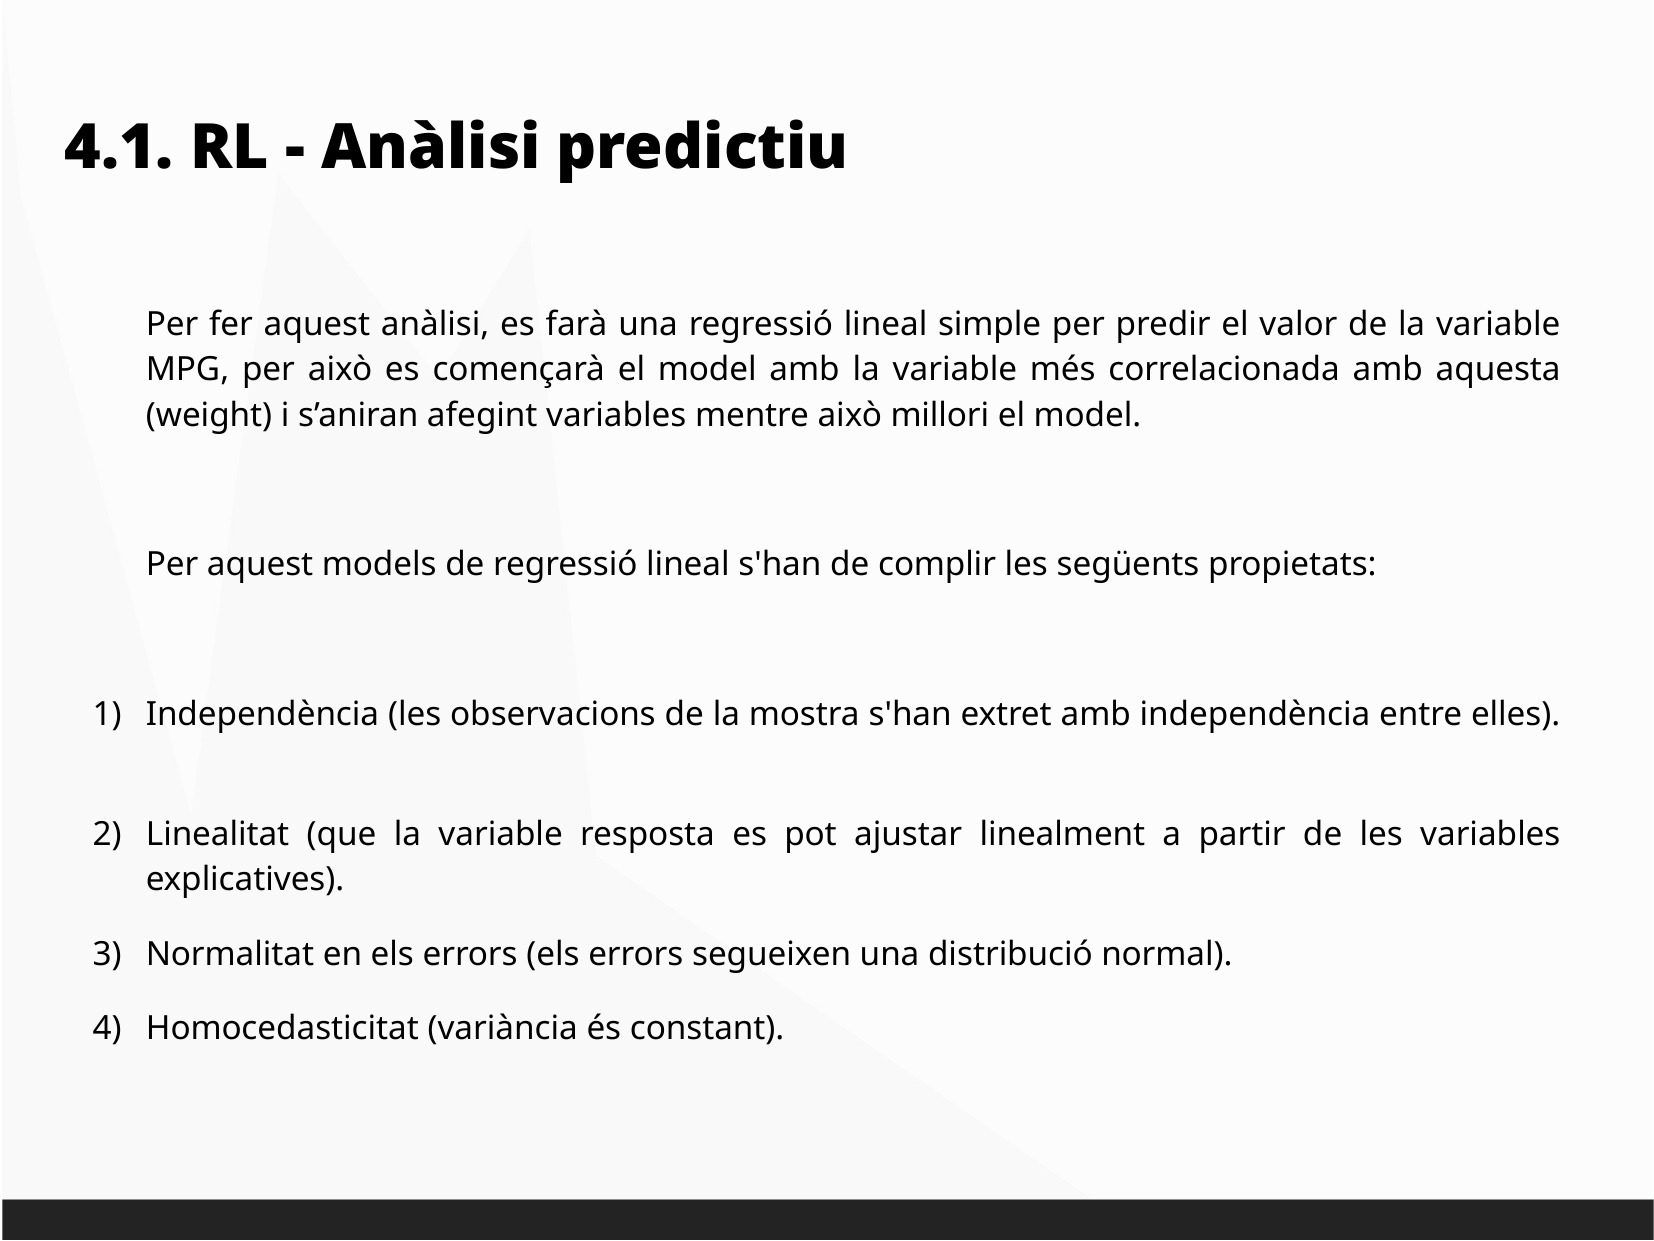

4.1. RL - Anàlisi predictiu
# Per fer aquest anàlisi, es farà una regressió lineal simple per predir el valor de la variable MPG, per això es començarà el model amb la variable més correlacionada amb aquesta (weight) i s’aniran afegint variables mentre això millori el model.
Per aquest models de regressió lineal s'han de complir les següents propietats:
Independència (les observacions de la mostra s'han extret amb independència entre elles).
Linealitat (que la variable resposta es pot ajustar linealment a partir de les variables explicatives).
Normalitat en els errors (els errors segueixen una distribució normal).
Homocedasticitat (variància és constant).